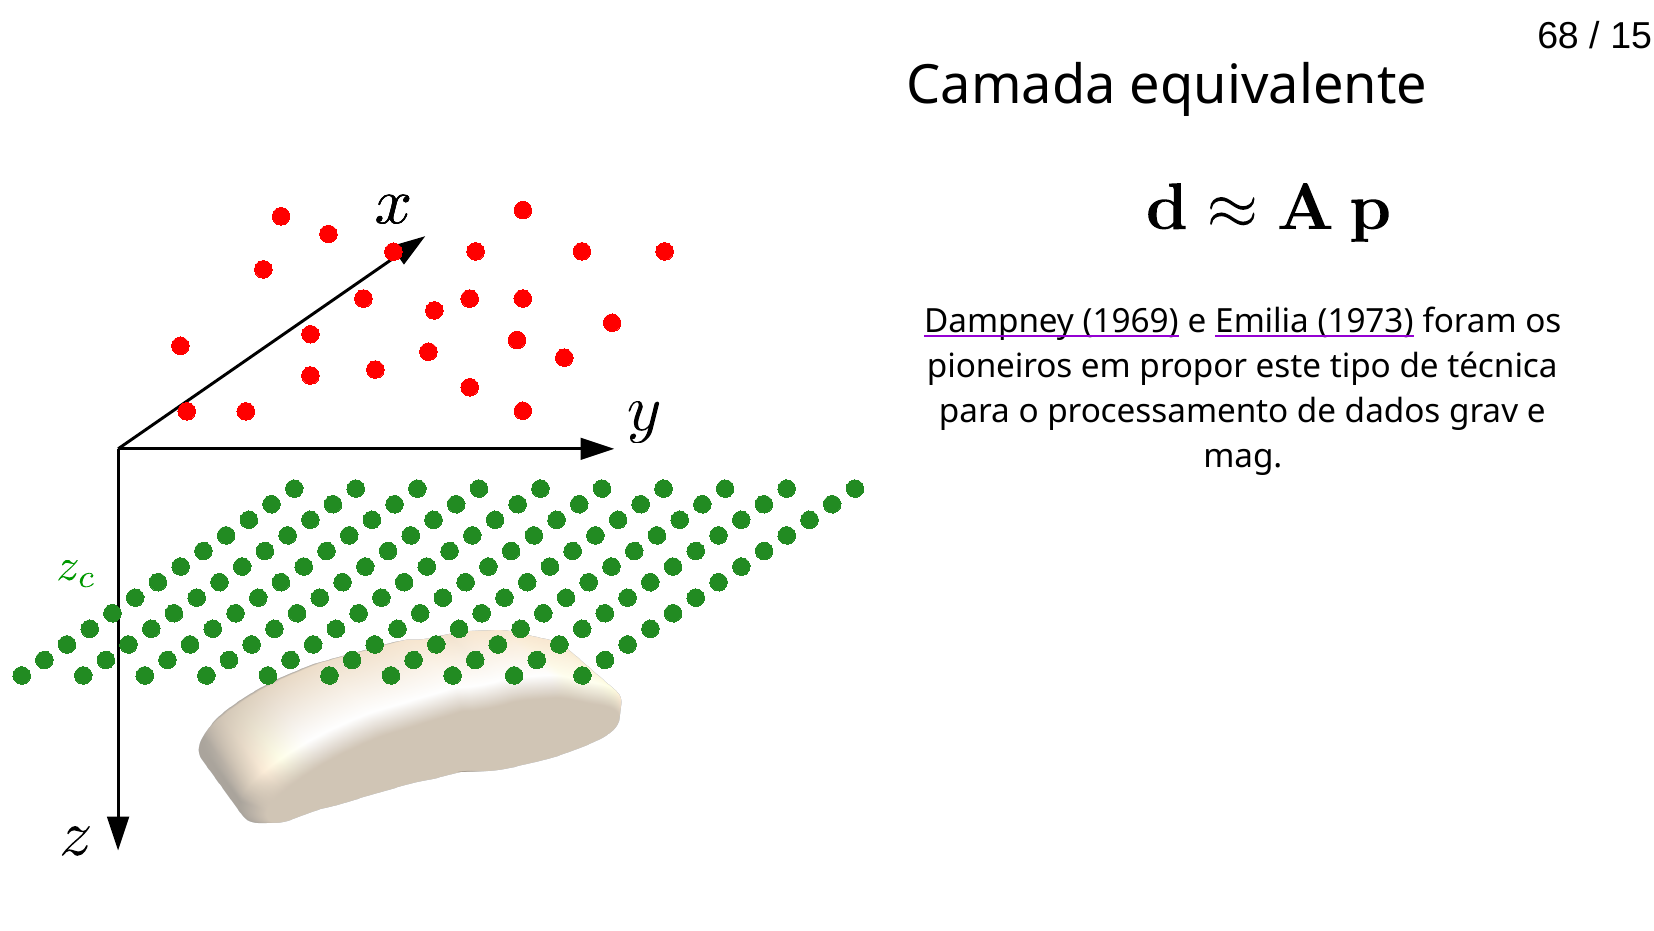

Camada equivalente
Dampney (1969) e Emilia (1973) foram os pioneiros em propor este tipo de técnica para o processamento de dados grav e mag.